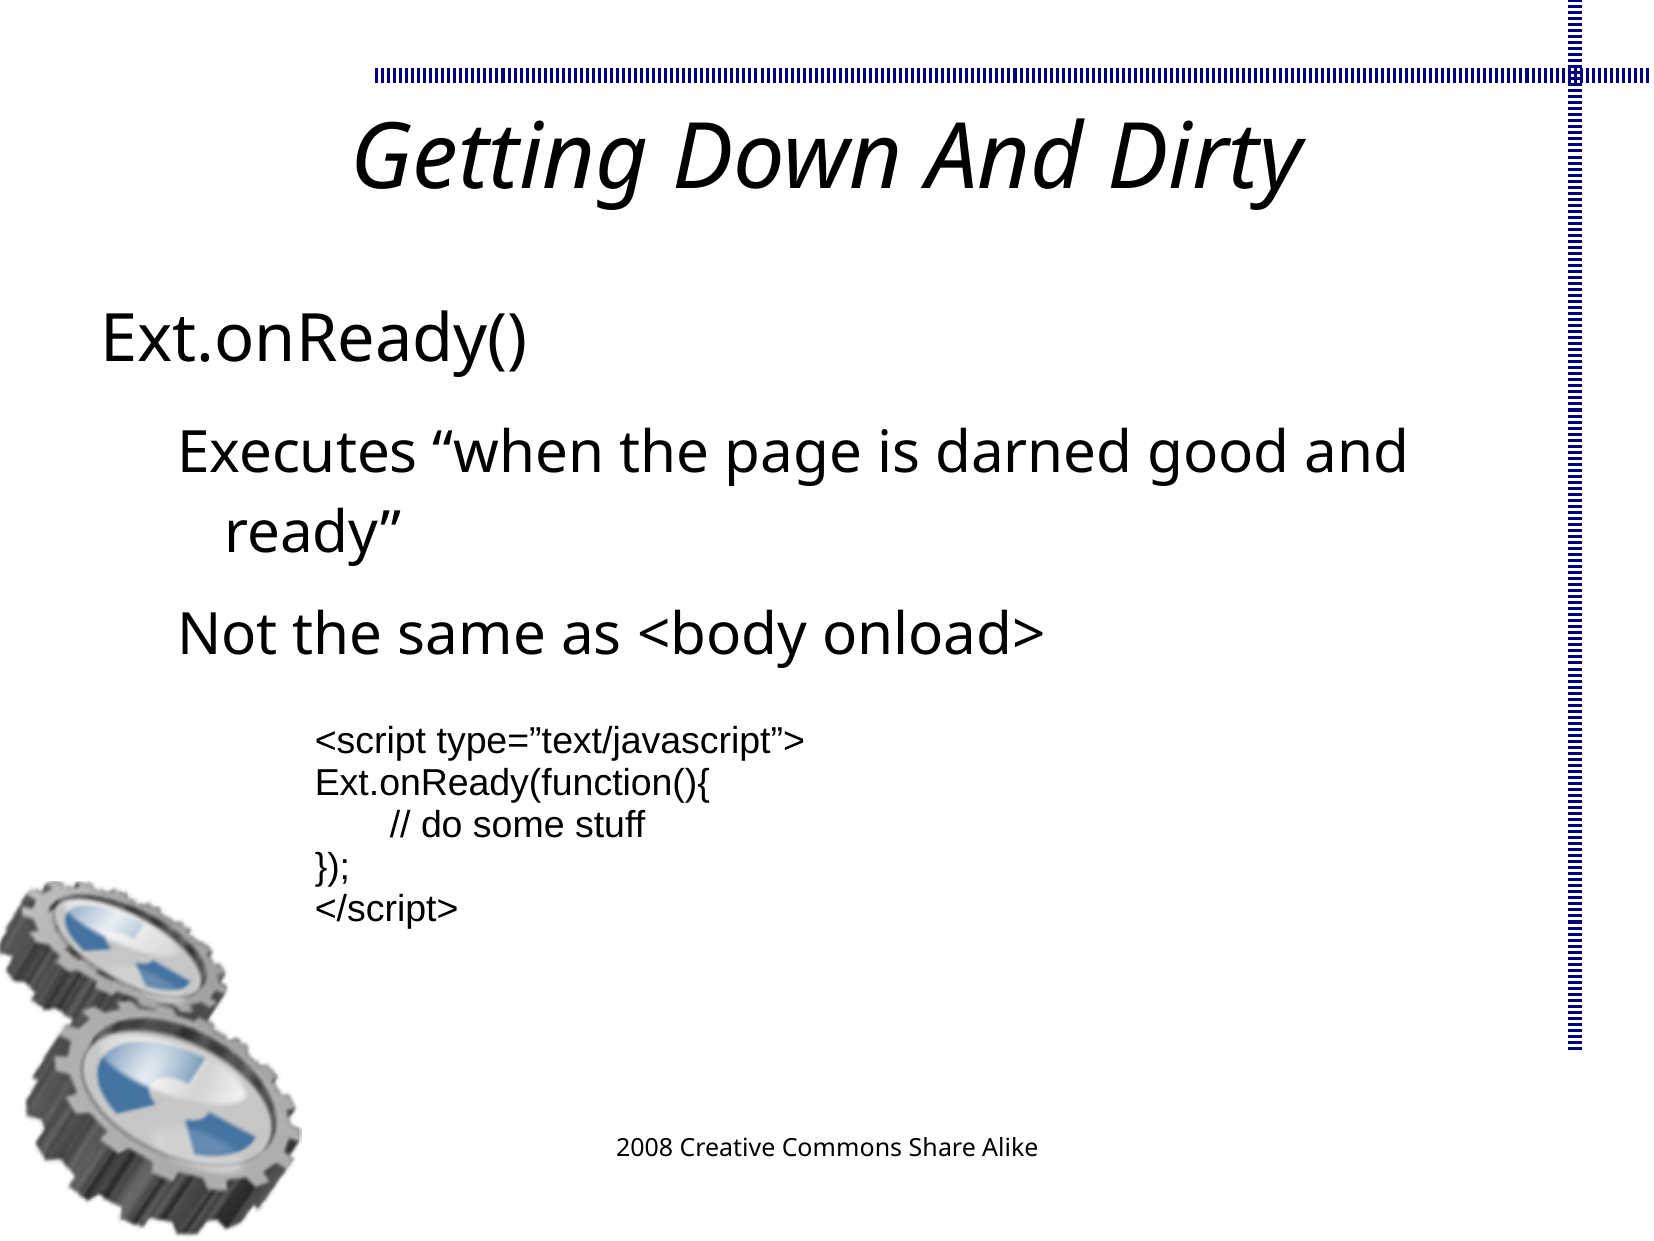

# Getting Down And Dirty
Ext.onReady()
Executes “when the page is darned good and ready”
Not the same as <body onload>
<script type=”text/javascript”>
Ext.onReady(function(){
	// do some stuff
});
</script>